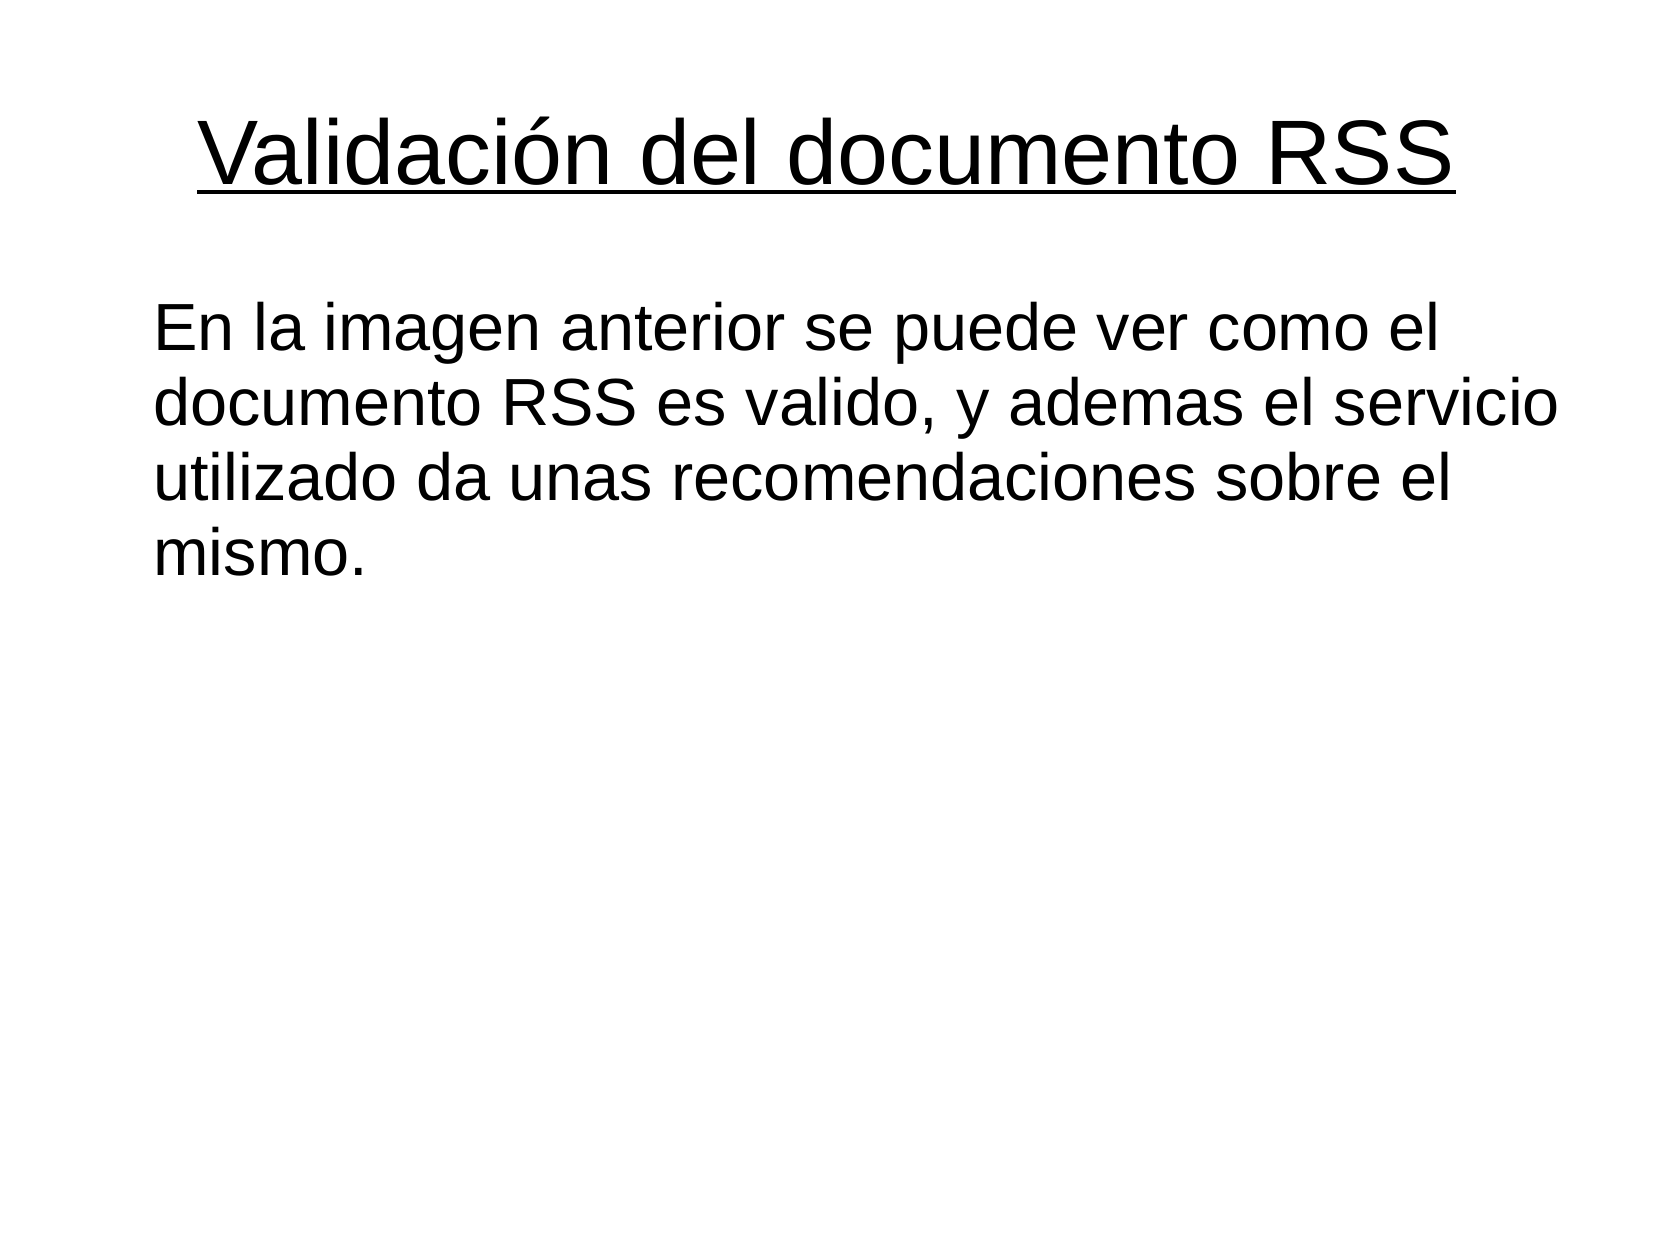

# Validación del documento RSS
En la imagen anterior se puede ver como el documento RSS es valido, y ademas el servicio utilizado da unas recomendaciones sobre el mismo.